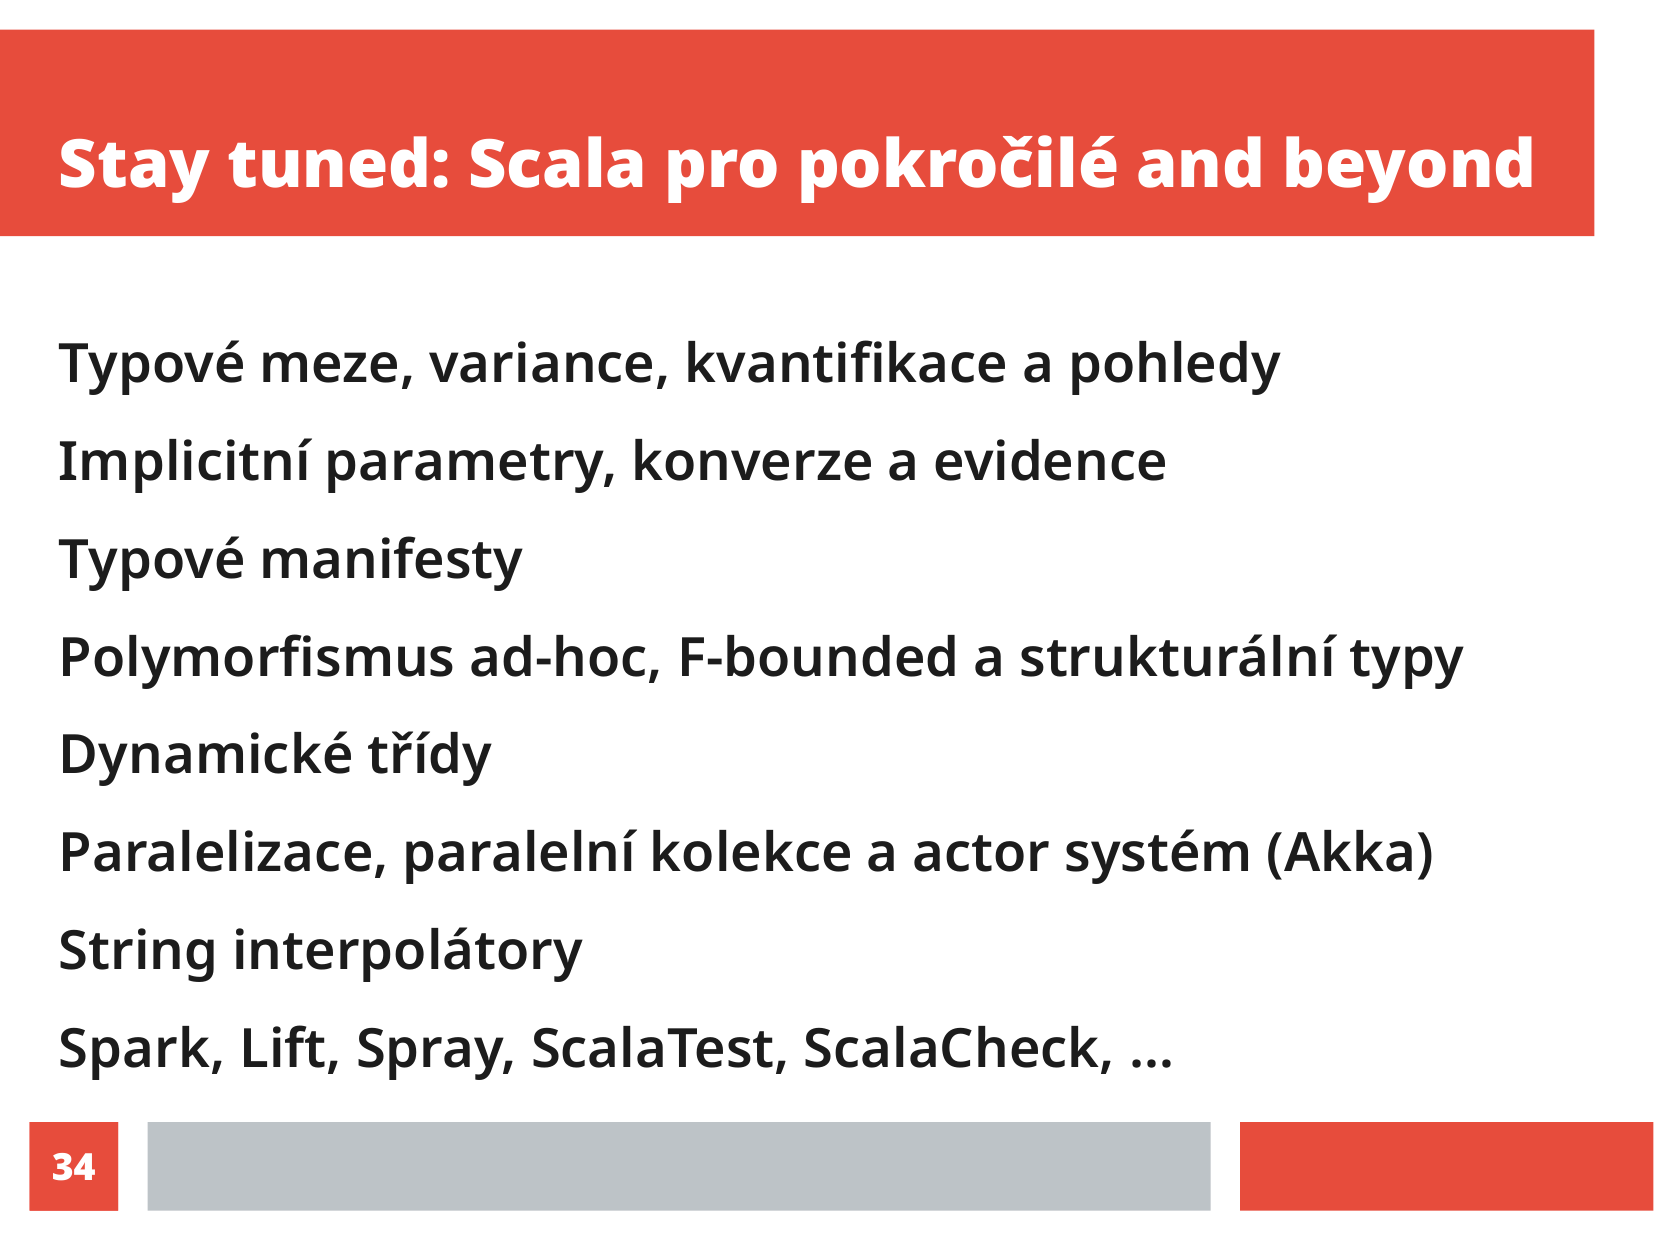

# Stay tuned: Scala pro pokročilé and beyond
Typové meze, variance, kvantifikace a pohledy
Implicitní parametry, konverze a evidence
Typové manifesty
Polymorfismus ad-hoc, F-bounded a strukturální typy
Dynamické třídy
Paralelizace, paralelní kolekce a actor systém (Akka)
String interpolátory
Spark, Lift, Spray, ScalaTest, ScalaCheck, …
34